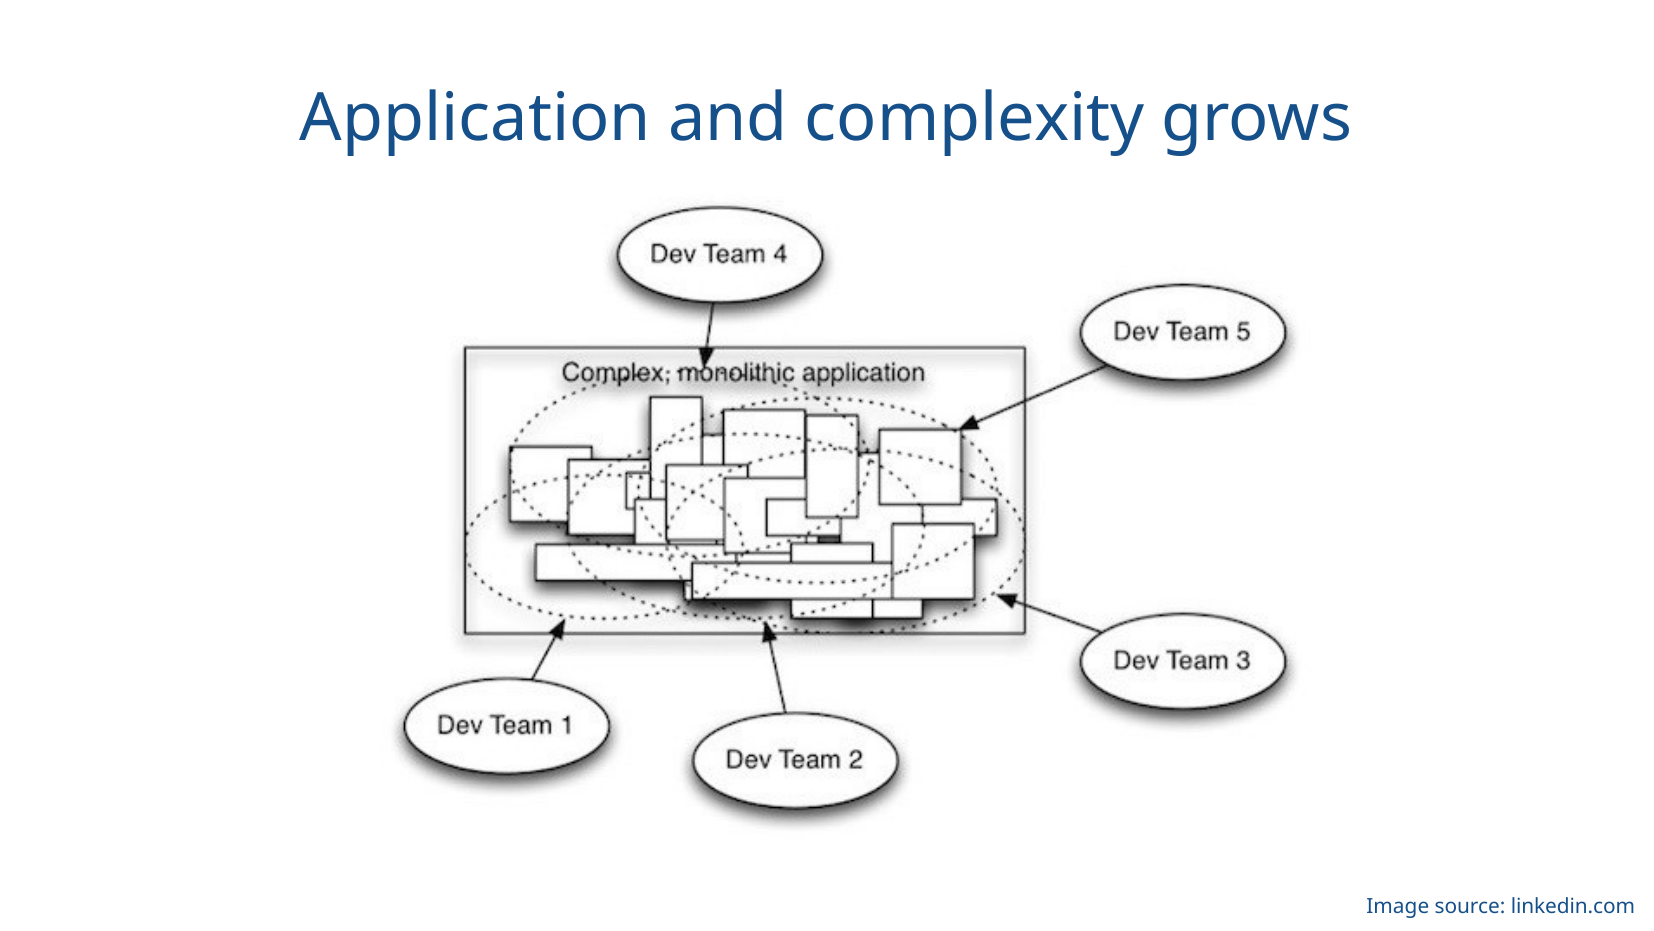

# Application and complexity grows
Image source: linkedin.com